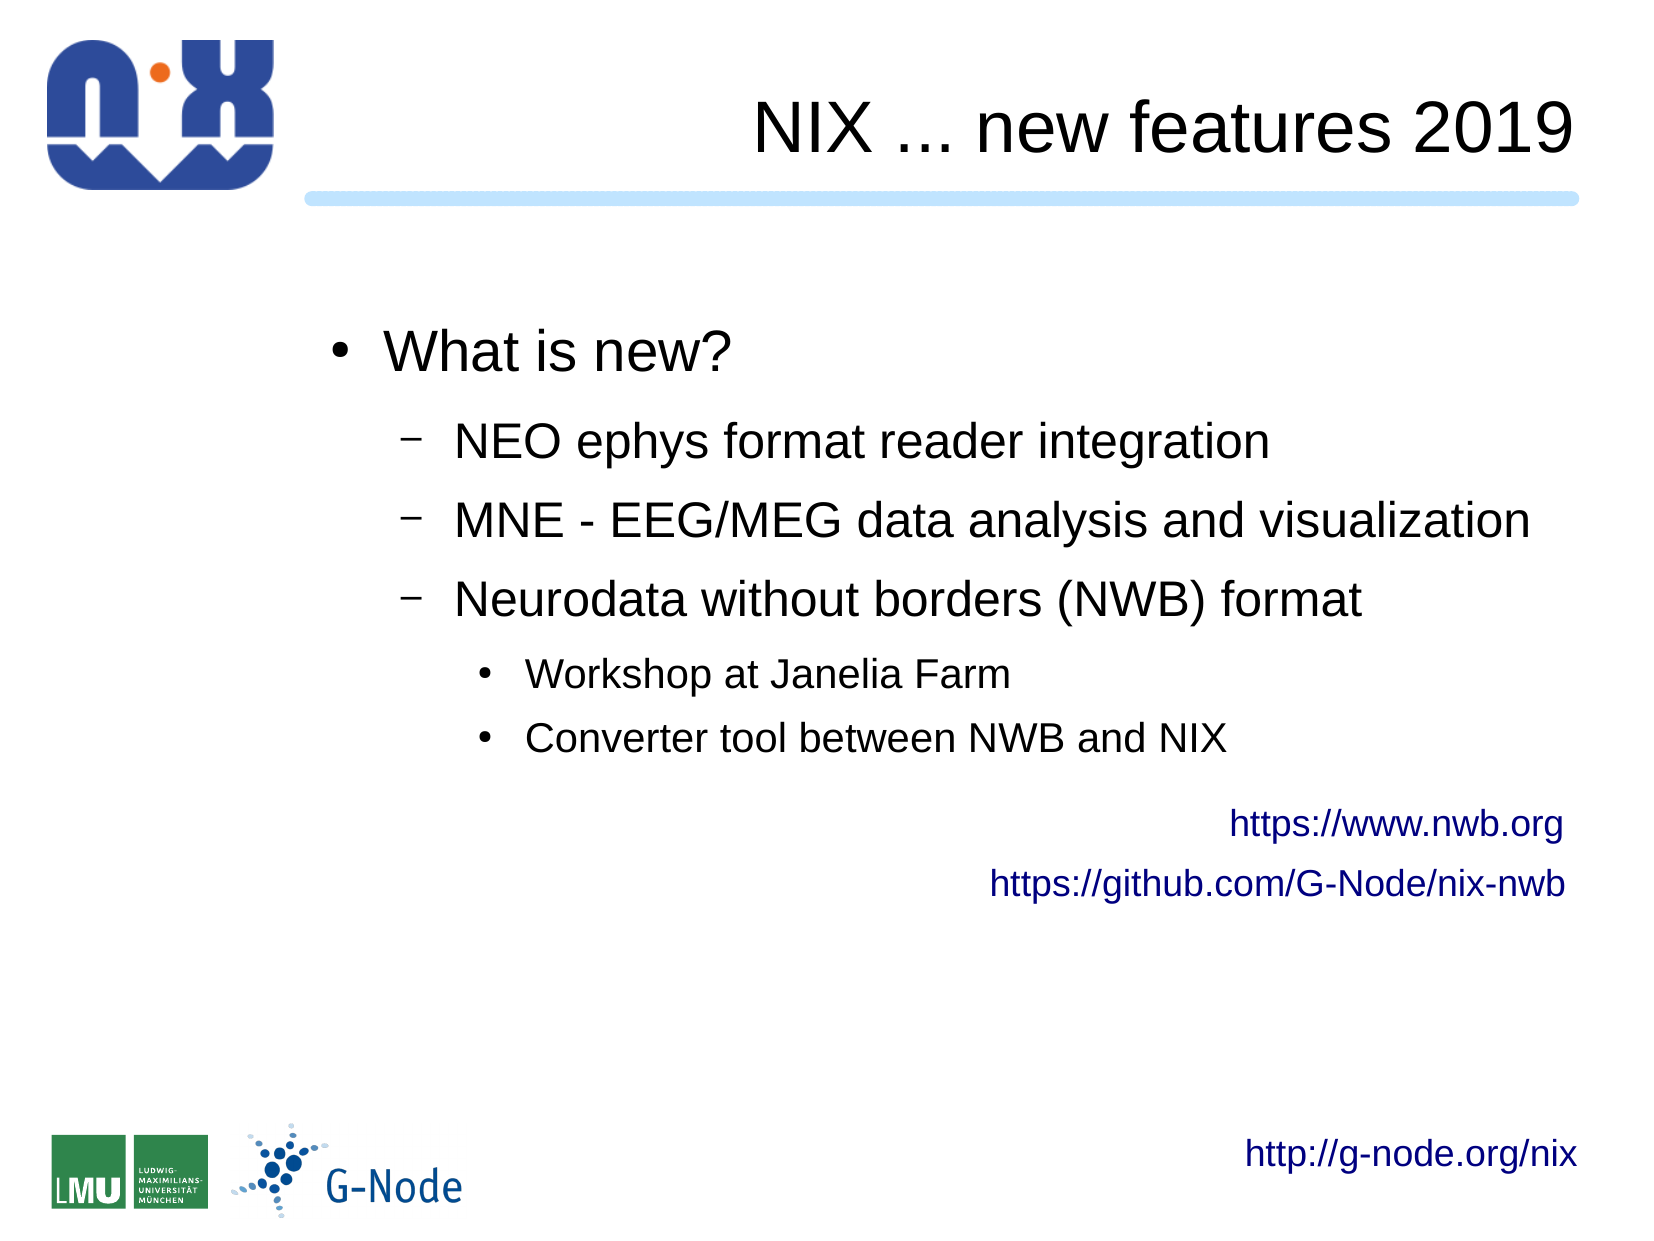

NIX ... new features 2019
# What is new?
NEO ephys format reader integration
MNE - EEG/MEG data analysis and visualization
Neurodata without borders (NWB) format
Workshop at Janelia Farm
Converter tool between NWB and NIX
https://www.nwb.org
https://github.com/G-Node/nix-nwb
http://g-node.org/nix